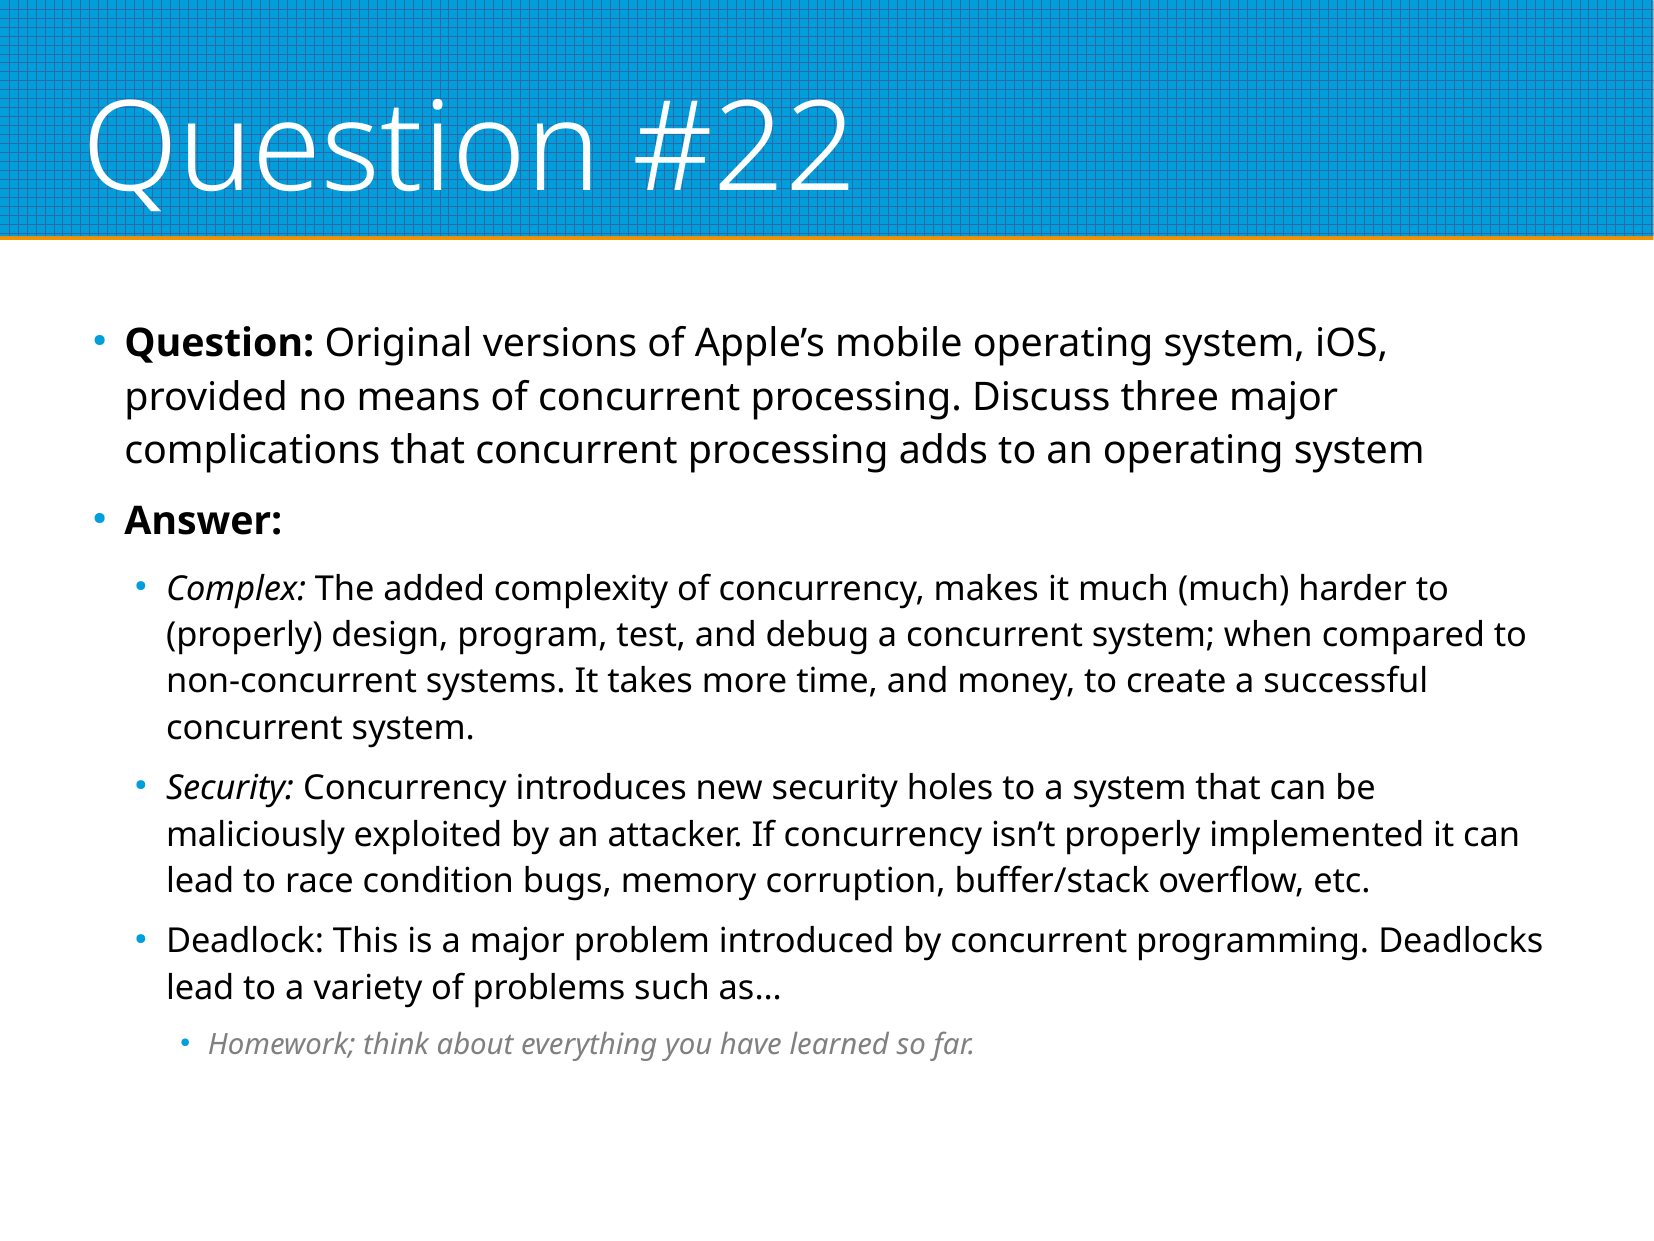

# Question #22
Question: Original versions of Apple’s mobile operating system, iOS, provided no means of concurrent processing. Discuss three major complications that concurrent processing adds to an operating system
Answer:
Complex: The added complexity of concurrency, makes it much (much) harder to (properly) design, program, test, and debug a concurrent system; when compared to non-concurrent systems. It takes more time, and money, to create a successful concurrent system.
Security: Concurrency introduces new security holes to a system that can be maliciously exploited by an attacker. If concurrency isn’t properly implemented it can lead to race condition bugs, memory corruption, buffer/stack overflow, etc.
Deadlock: This is a major problem introduced by concurrent programming. Deadlocks lead to a variety of problems such as…
Homework; think about everything you have learned so far.